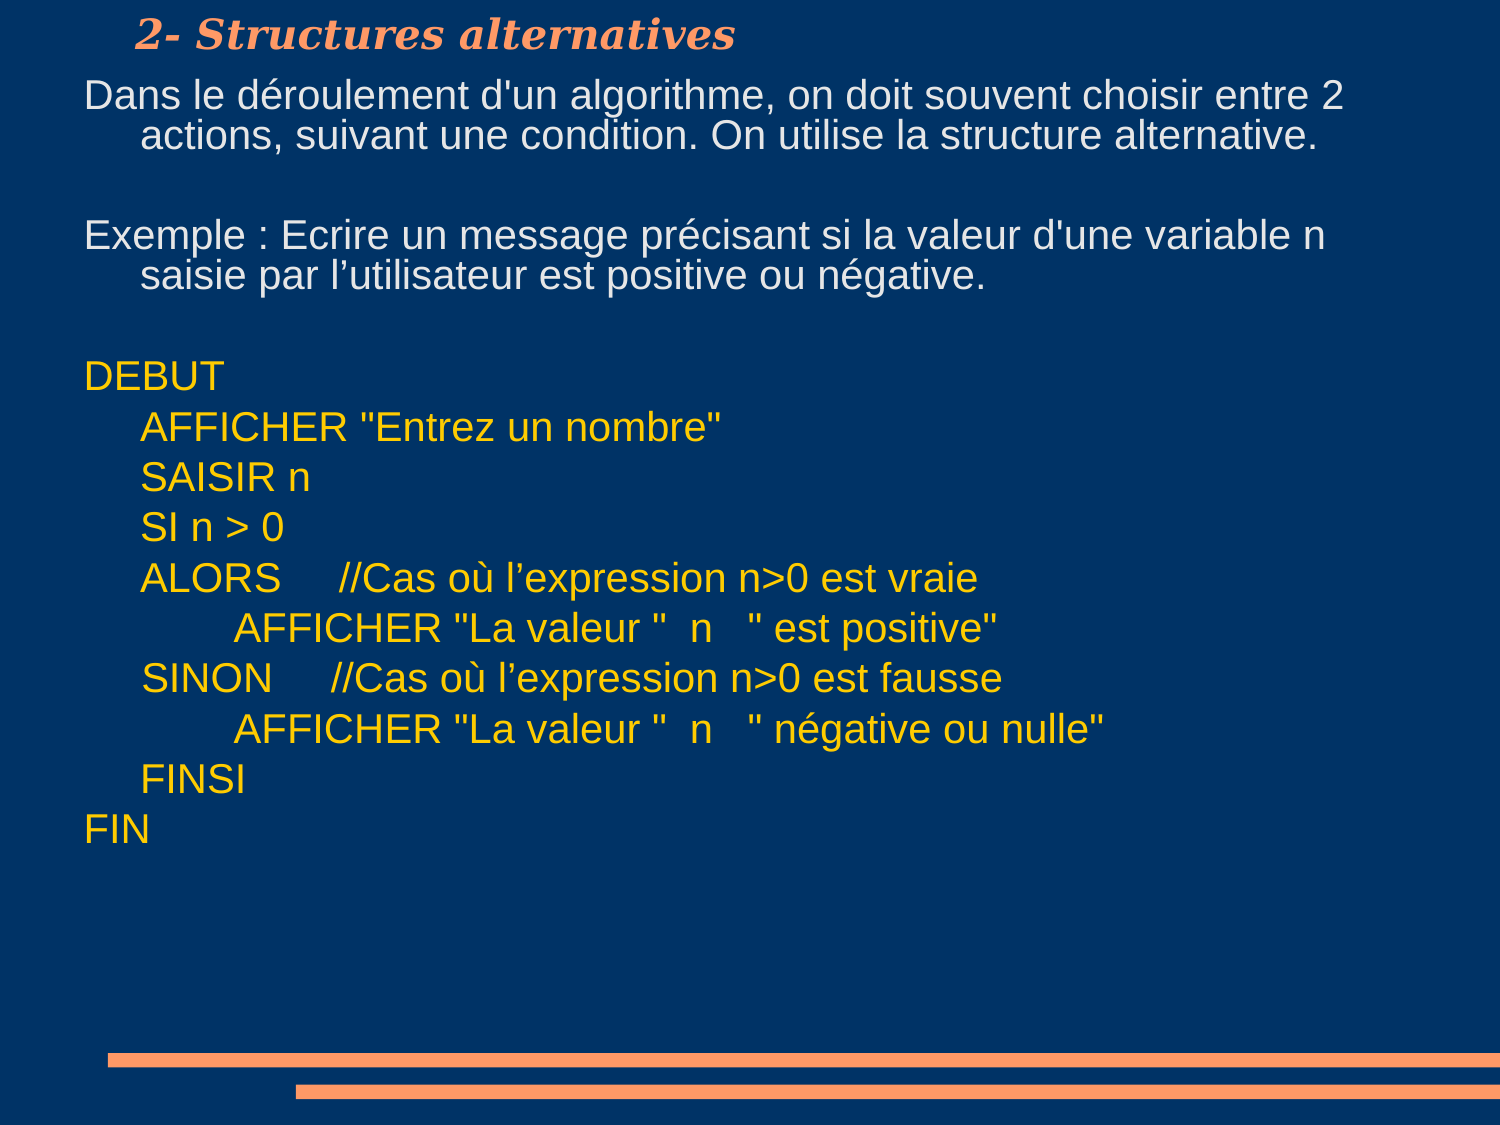

# 2- Structures alternatives
Dans le déroulement d'un algorithme, on doit souvent choisir entre 2 actions, suivant une condition. On utilise la structure alternative.
Exemple : Ecrire un message précisant si la valeur d'une variable n saisie par l’utilisateur est positive ou négative.
DEBUT
	AFFICHER "Entrez un nombre"
	SAISIR n
	SI n > 0
	ALORS //Cas où l’expression n>0 est vraie
		AFFICHER "La valeur " n " est positive"
 SINON //Cas où l’expression n>0 est fausse
		AFFICHER "La valeur " n " négative ou nulle"
	FINSI
FIN